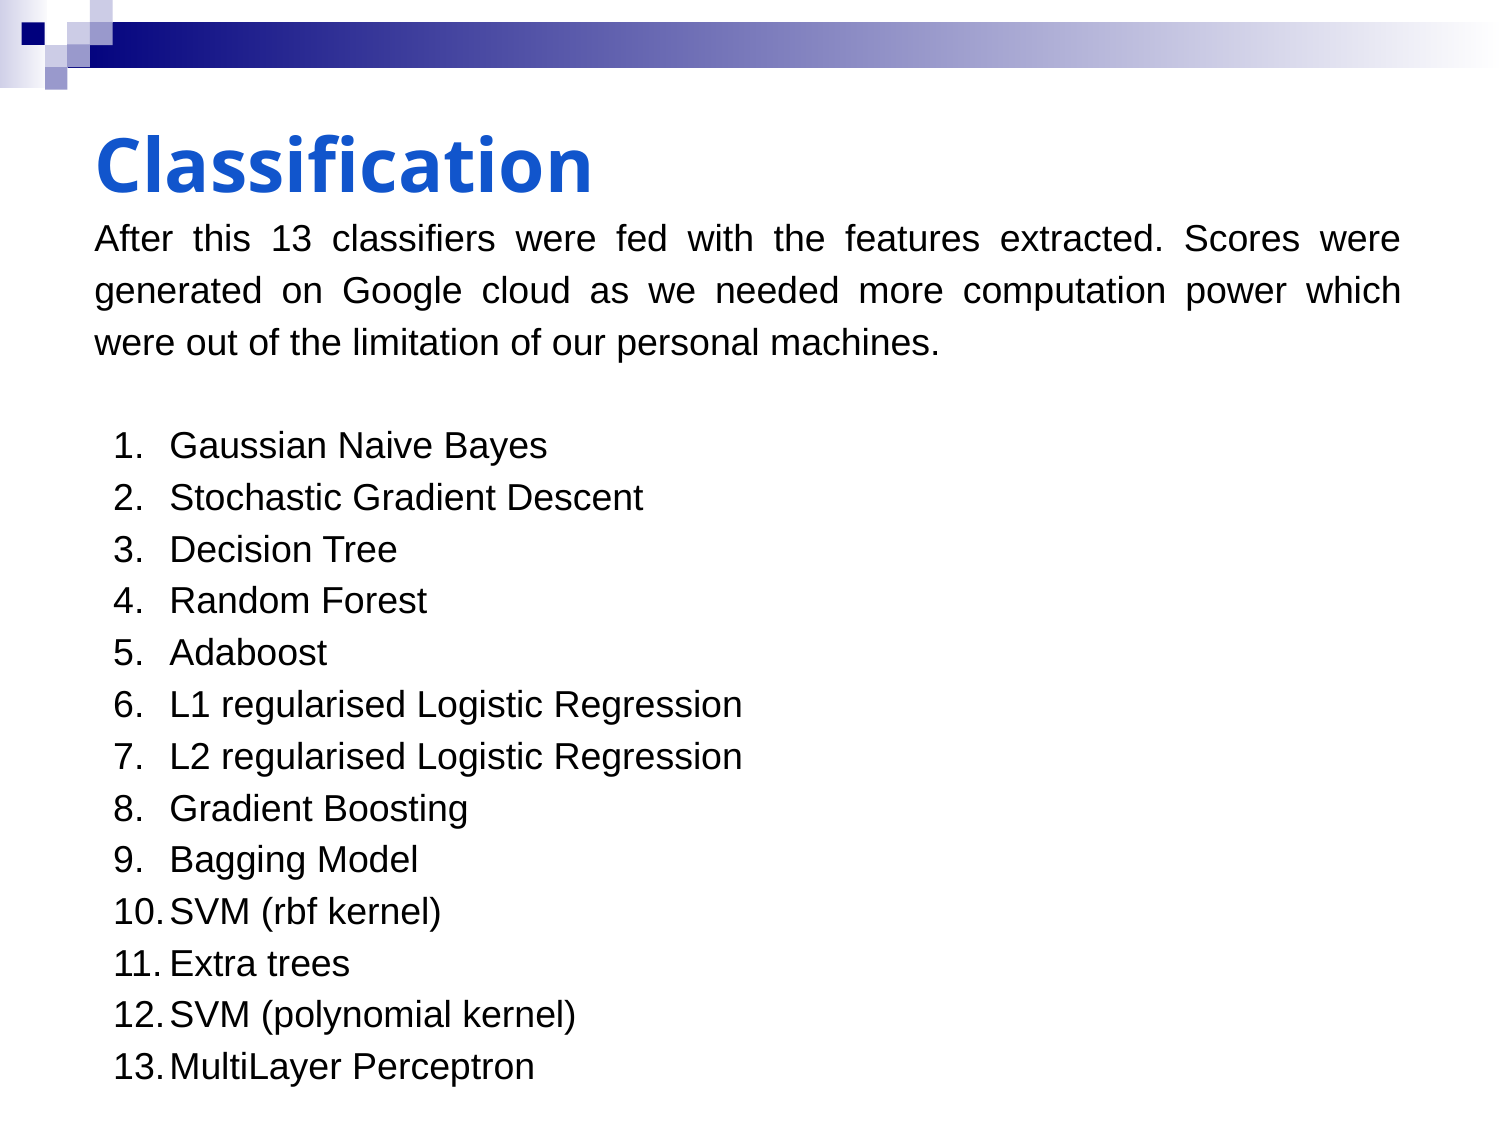

Classification
After this 13 classifiers were fed with the features extracted. Scores were generated on Google cloud as we needed more computation power which were out of the limitation of our personal machines.
Gaussian Naive Bayes
Stochastic Gradient Descent
Decision Tree
Random Forest
Adaboost
L1 regularised Logistic Regression
L2 regularised Logistic Regression
Gradient Boosting
Bagging Model
SVM (rbf kernel)
Extra trees
SVM (polynomial kernel)
MultiLayer Perceptron